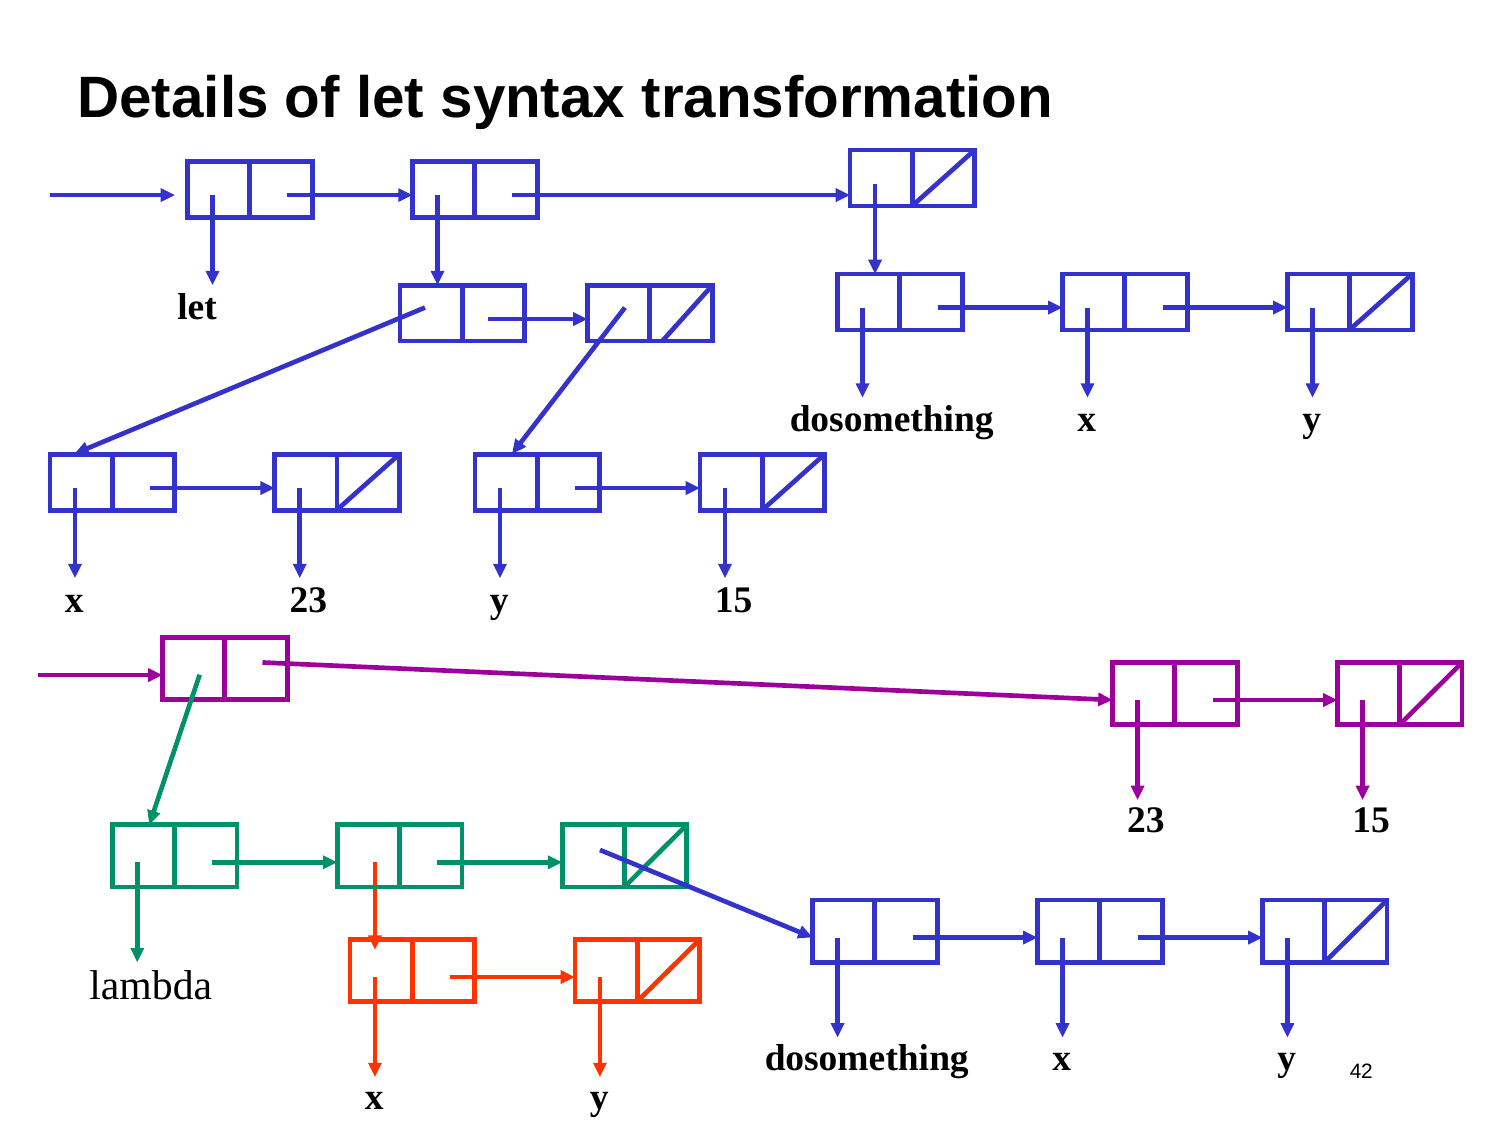

Details of let syntax transformation
x
y
dosomething
let
x
23
y
15
23
15
lambda
x
y
dosomething
x
y